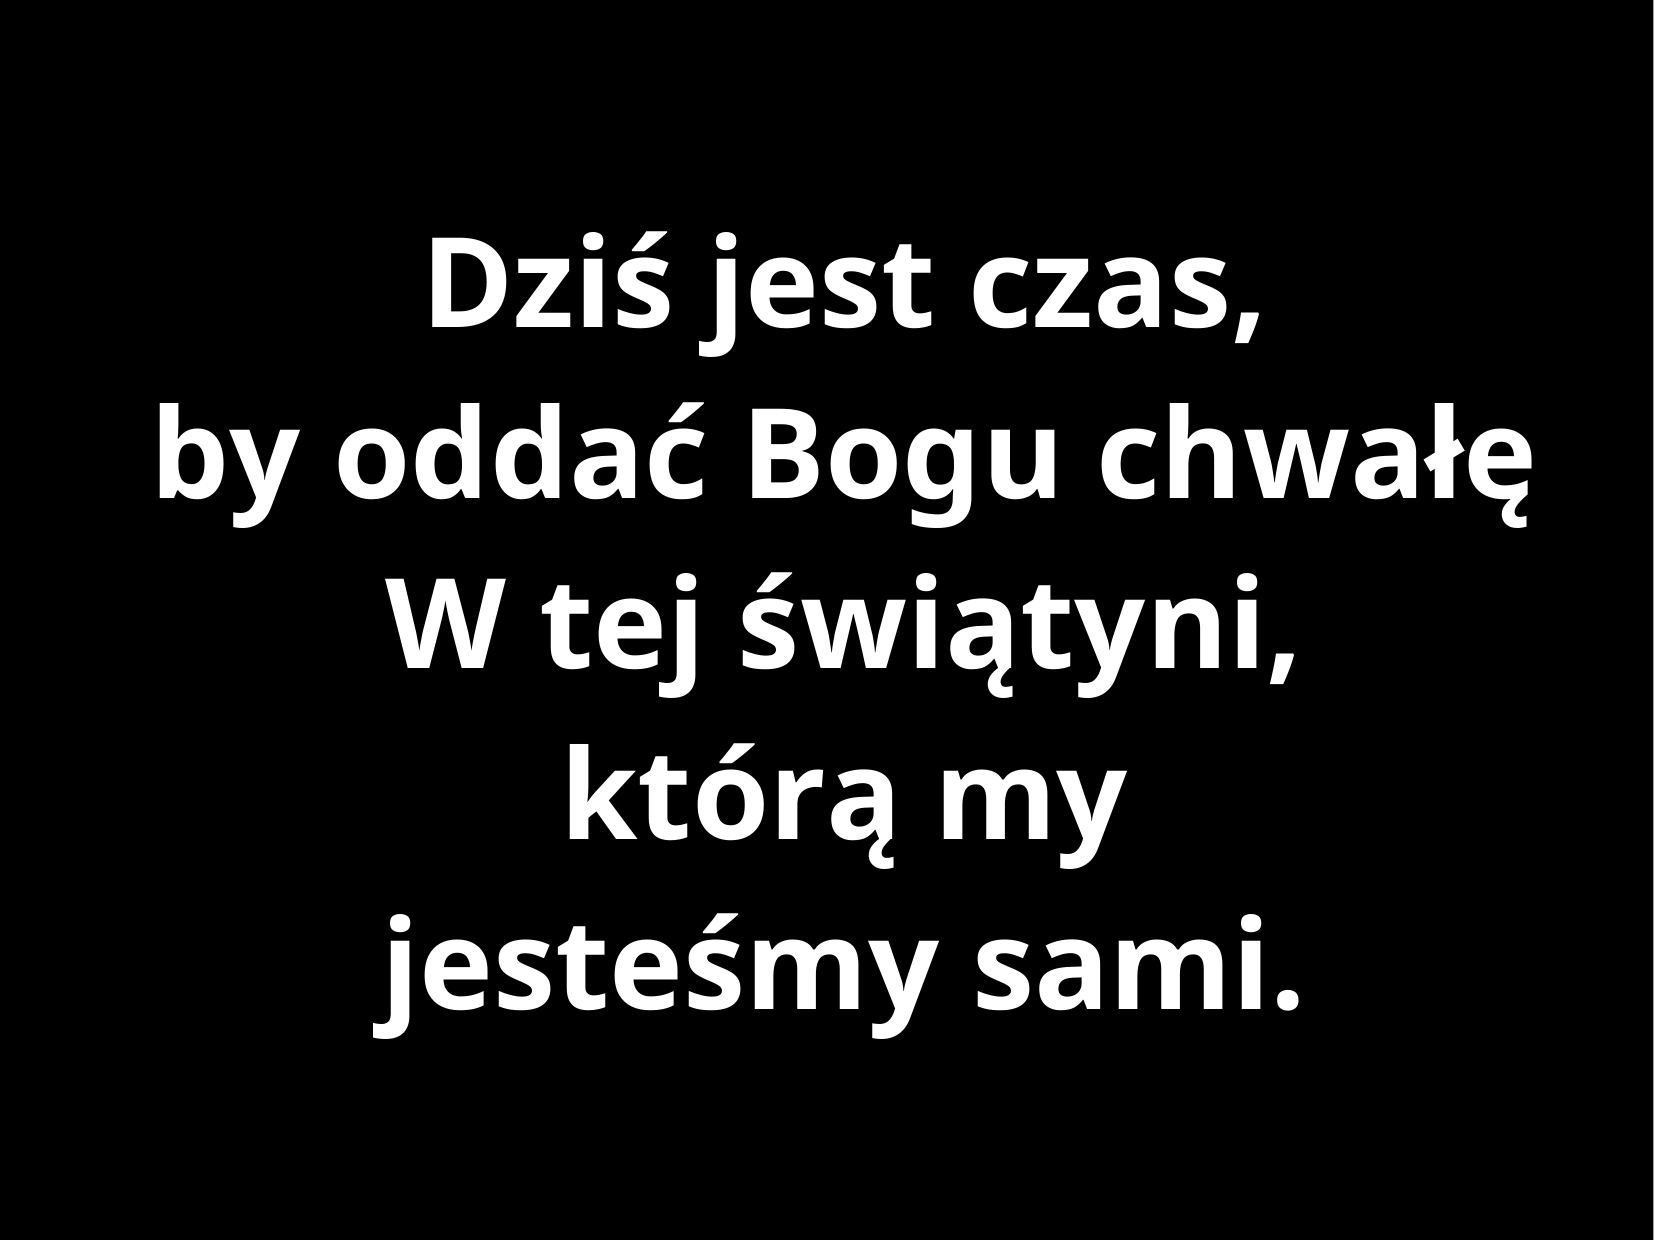

# Dziś jest czas,
by oddać Bogu chwałę
W tej świątyni,
którą my
jesteśmy sami.